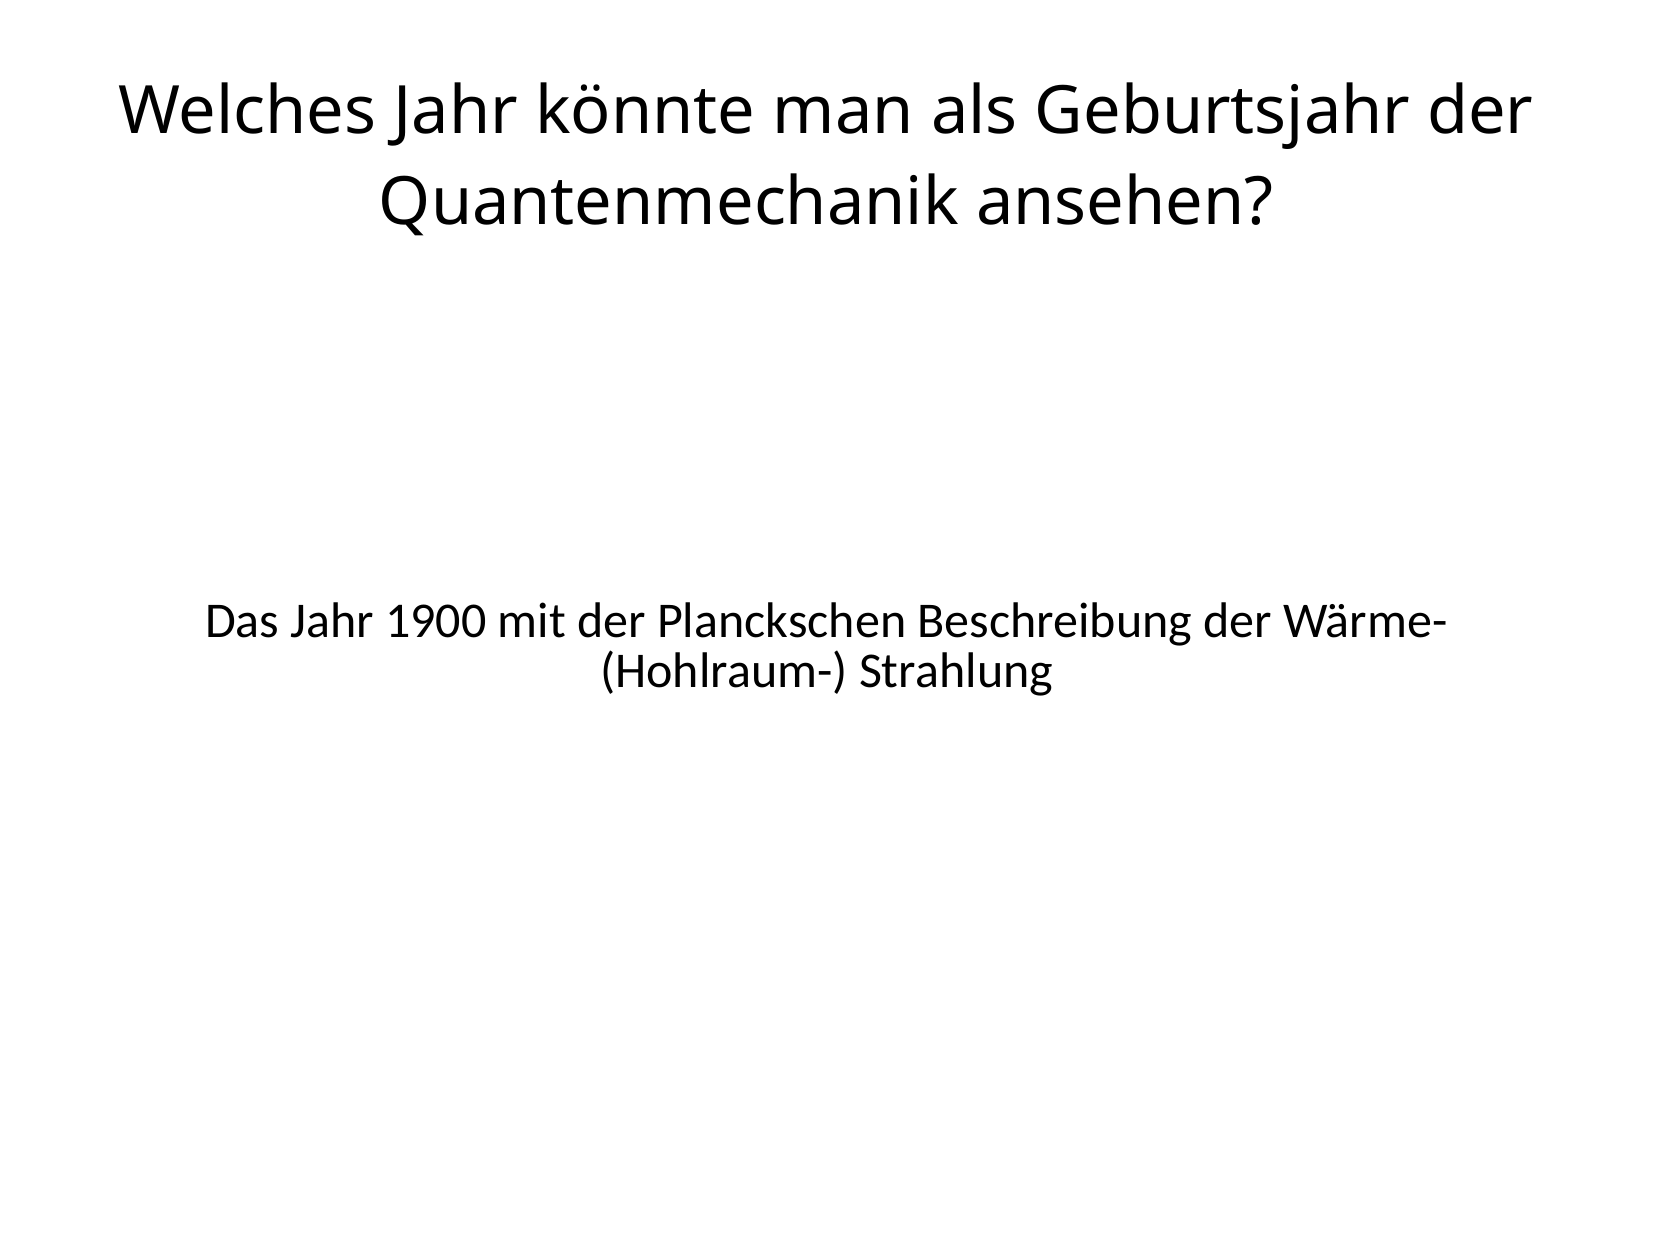

# Welches Jahr könnte man als Geburtsjahr der Quantenmechanik ansehen?
Das Jahr 1900 mit der Planckschen Beschreibung der Wärme- (Hohlraum-) Strahlung